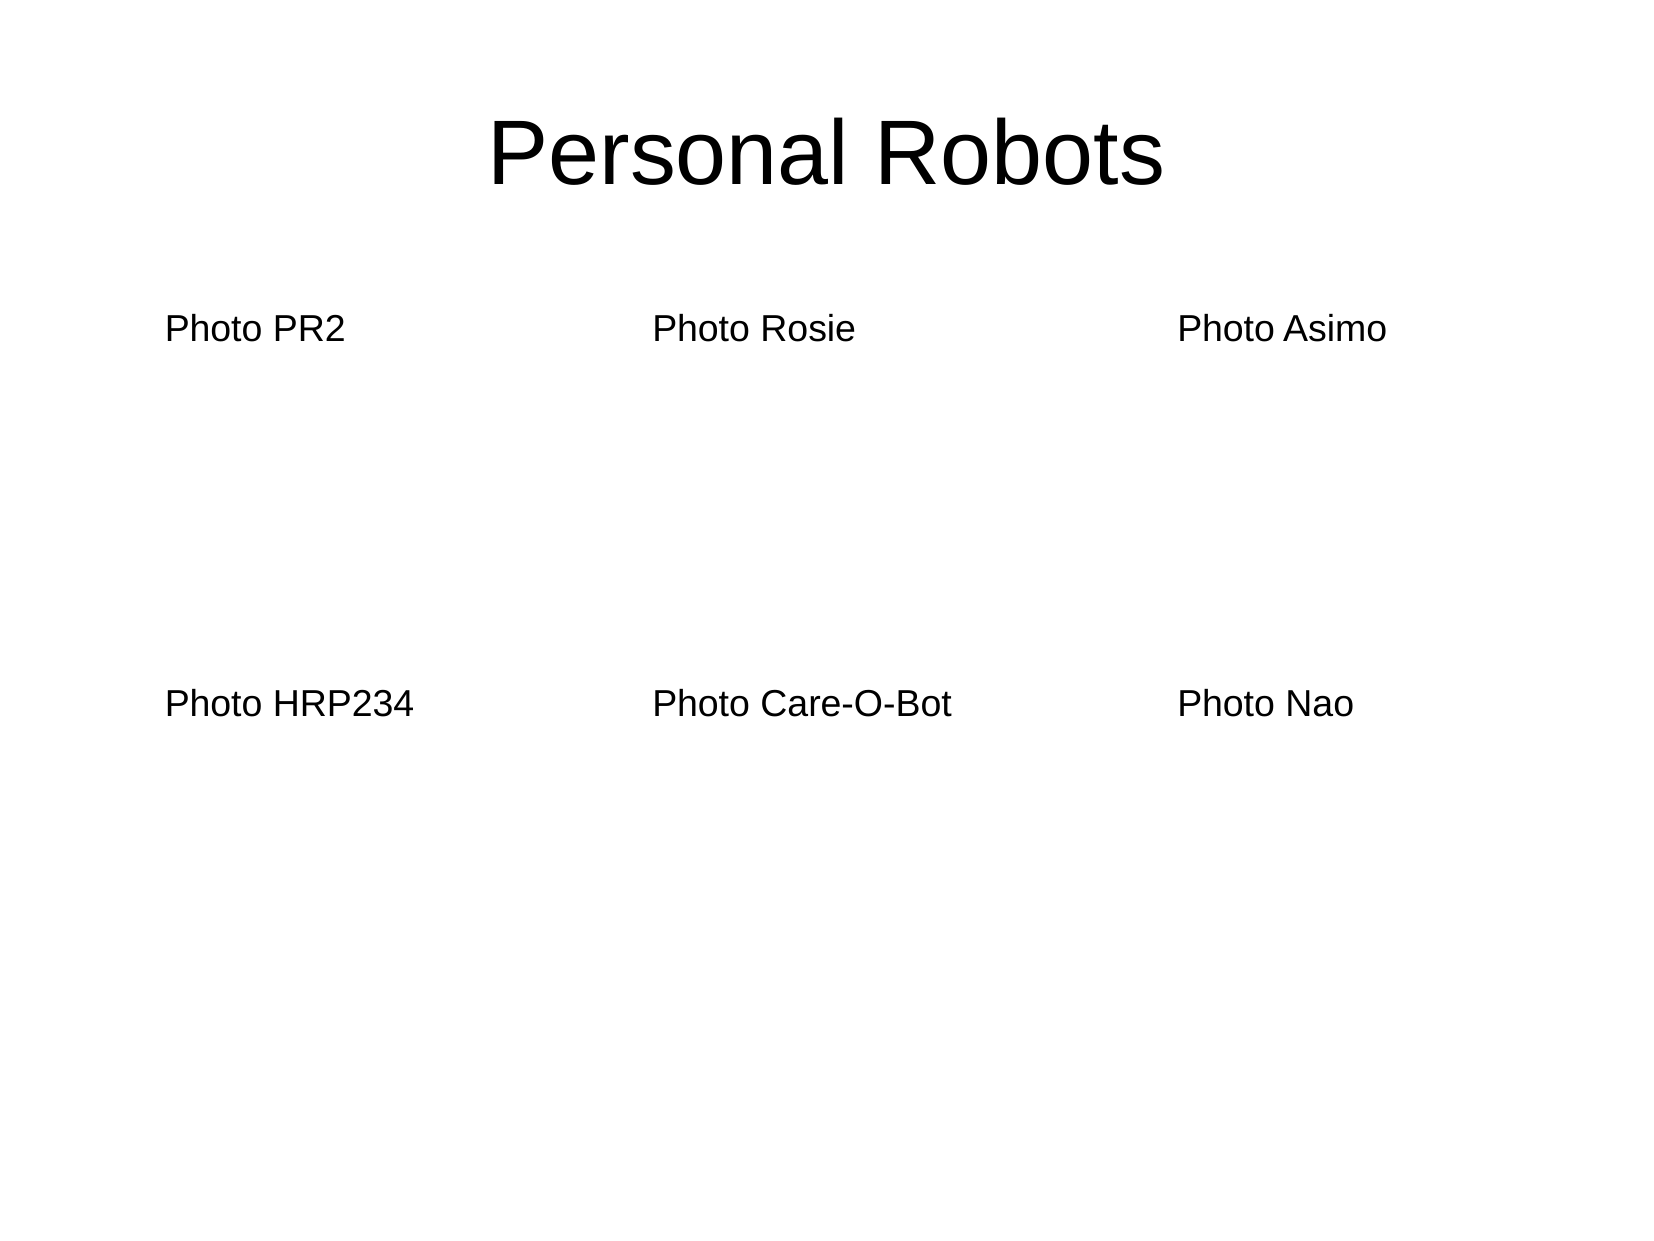

# Personal Robots
Photo PR2
Photo Rosie
Photo Asimo
Photo HRP234
Photo Care-O-Bot
Photo Nao